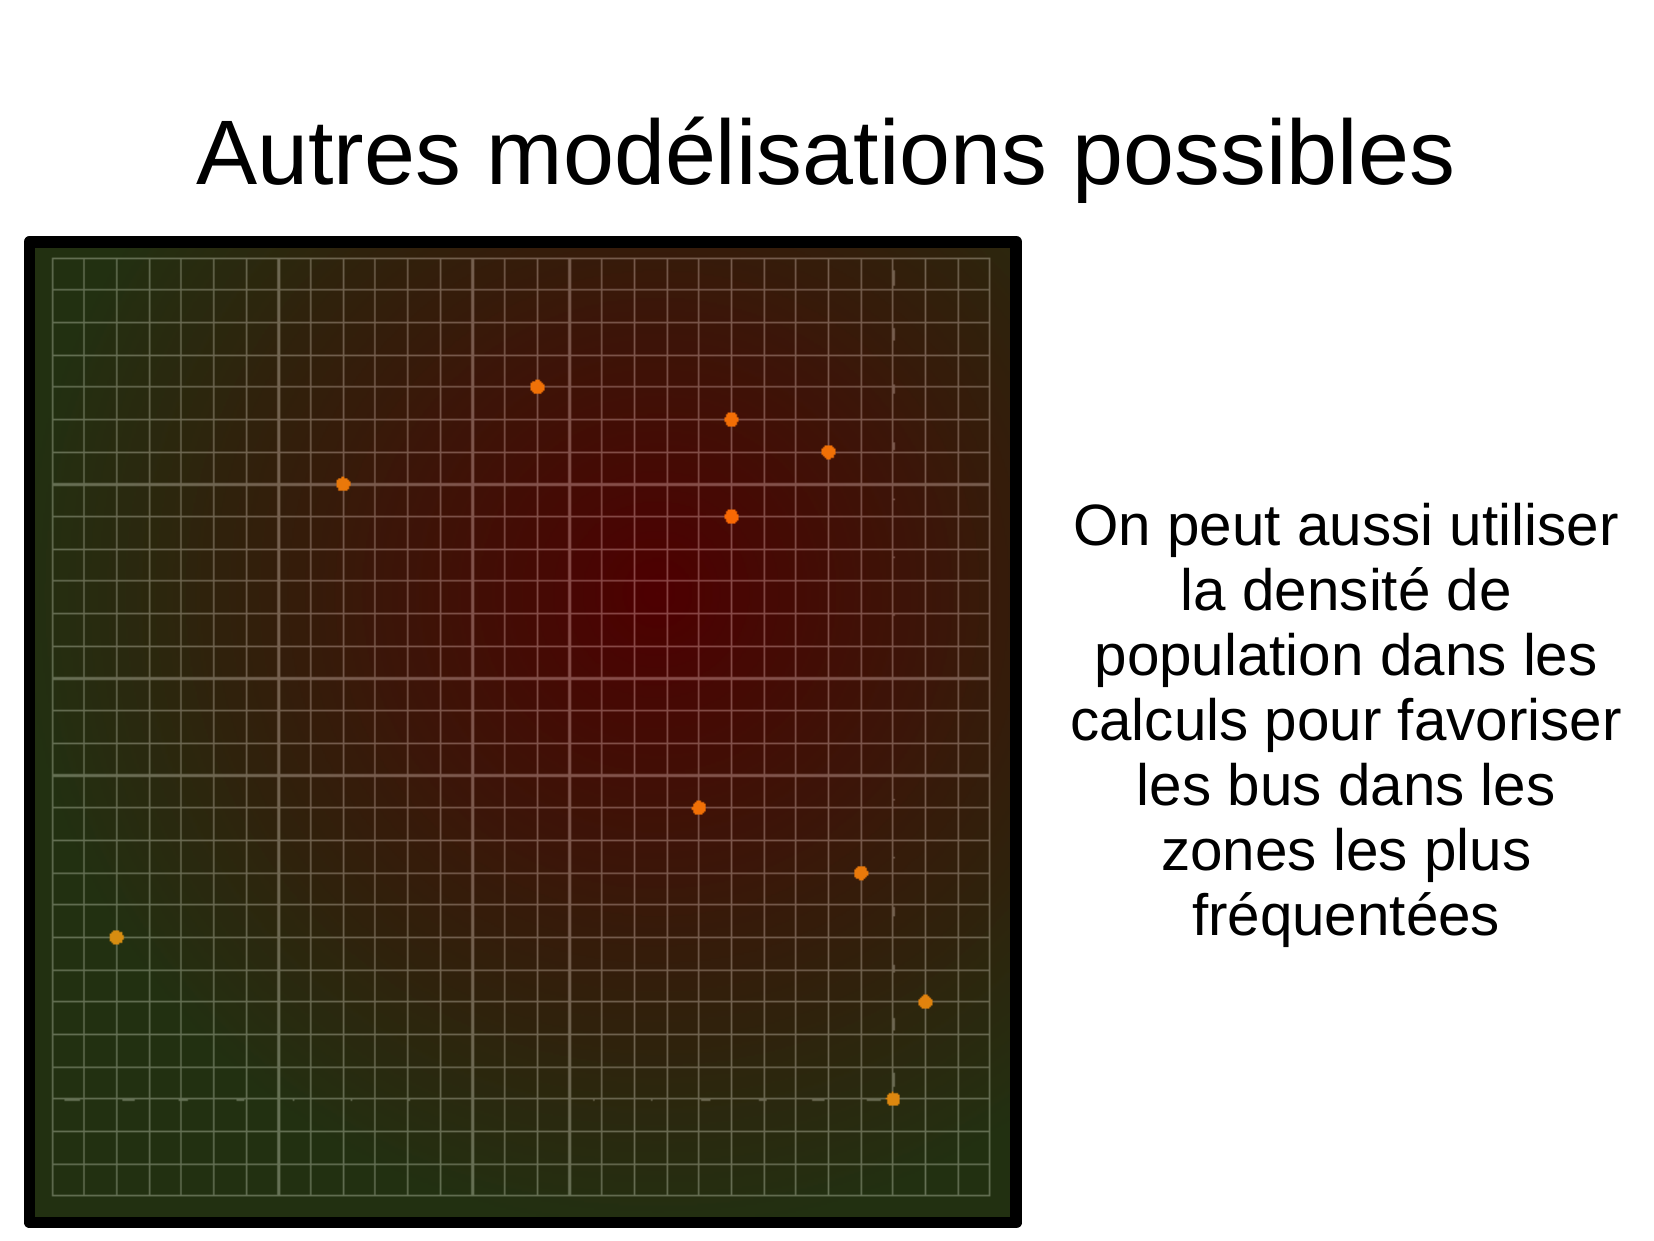

# Autres modélisations possibles
On peut aussi utiliser la densité de population dans les calculs pour favoriser les bus dans les zones les plus fréquentées